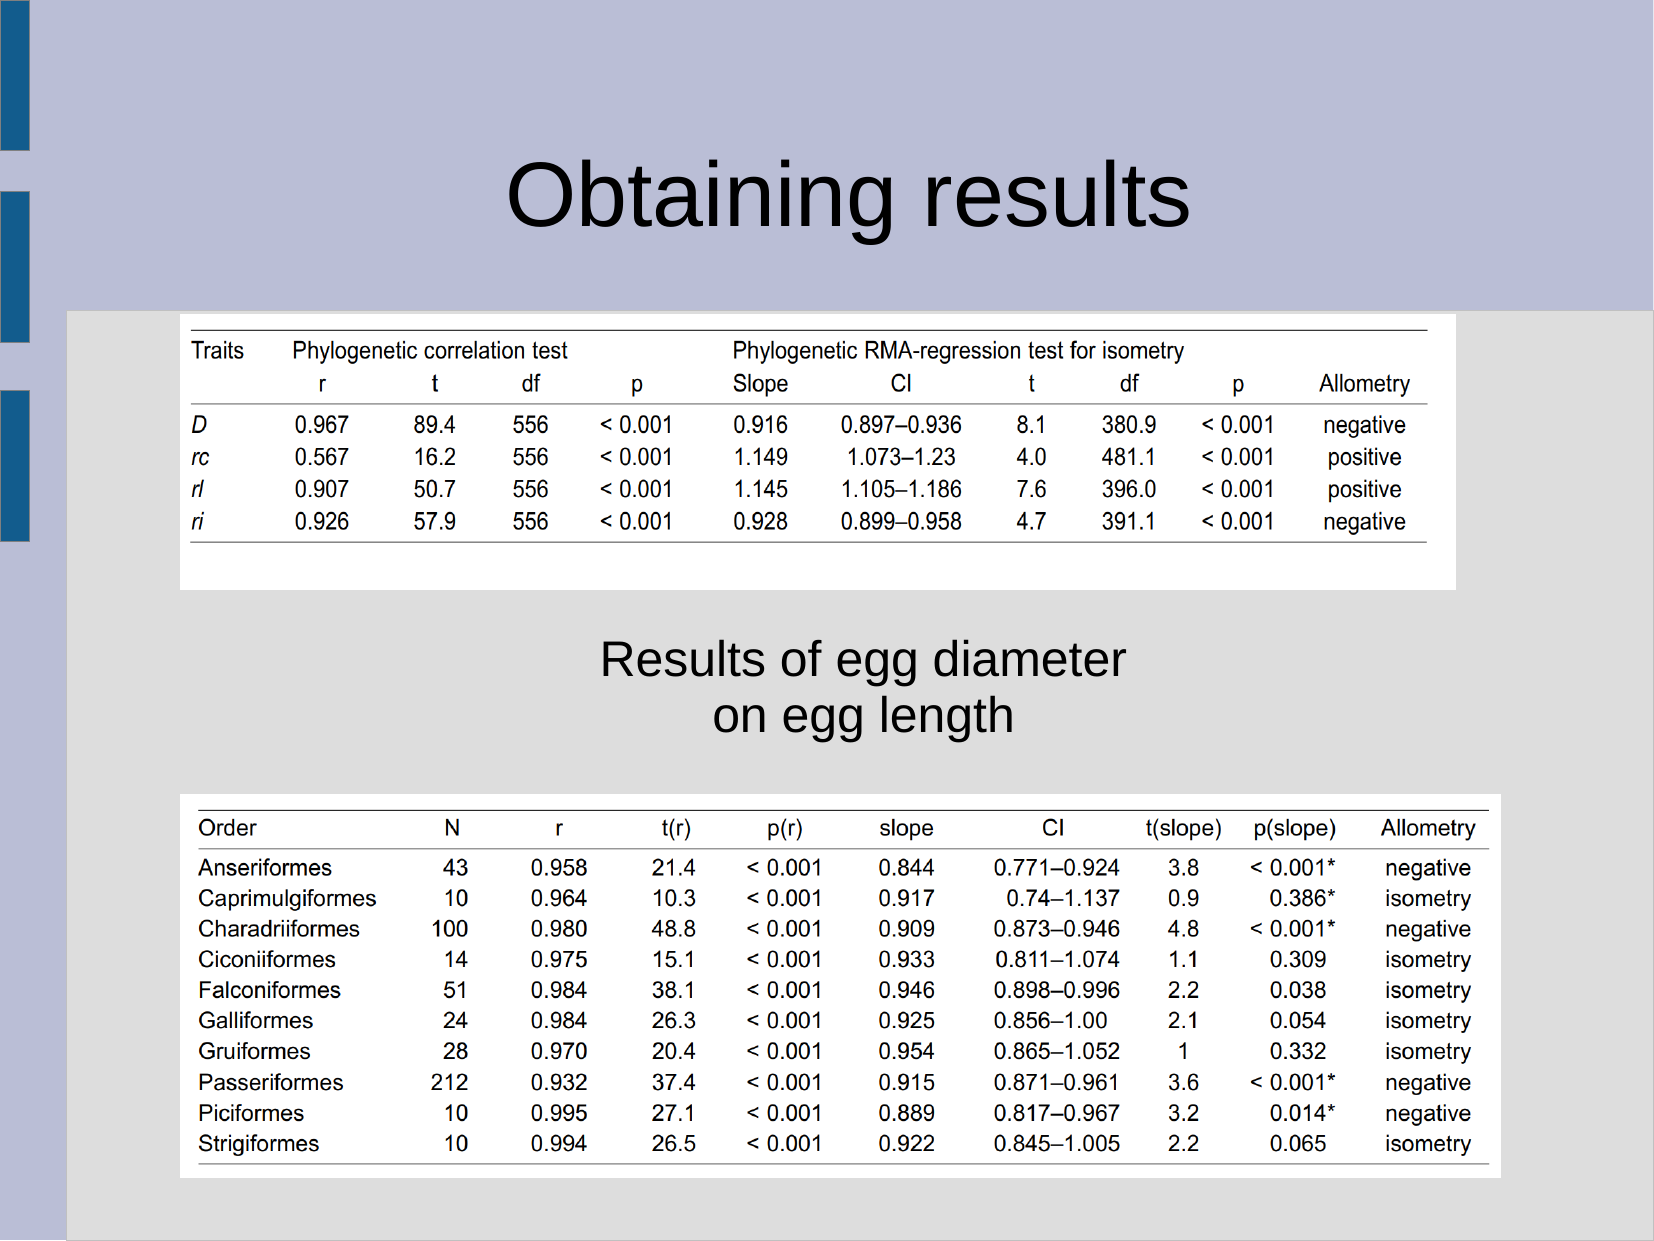

# Obtaining results
Results of egg diameter on egg length